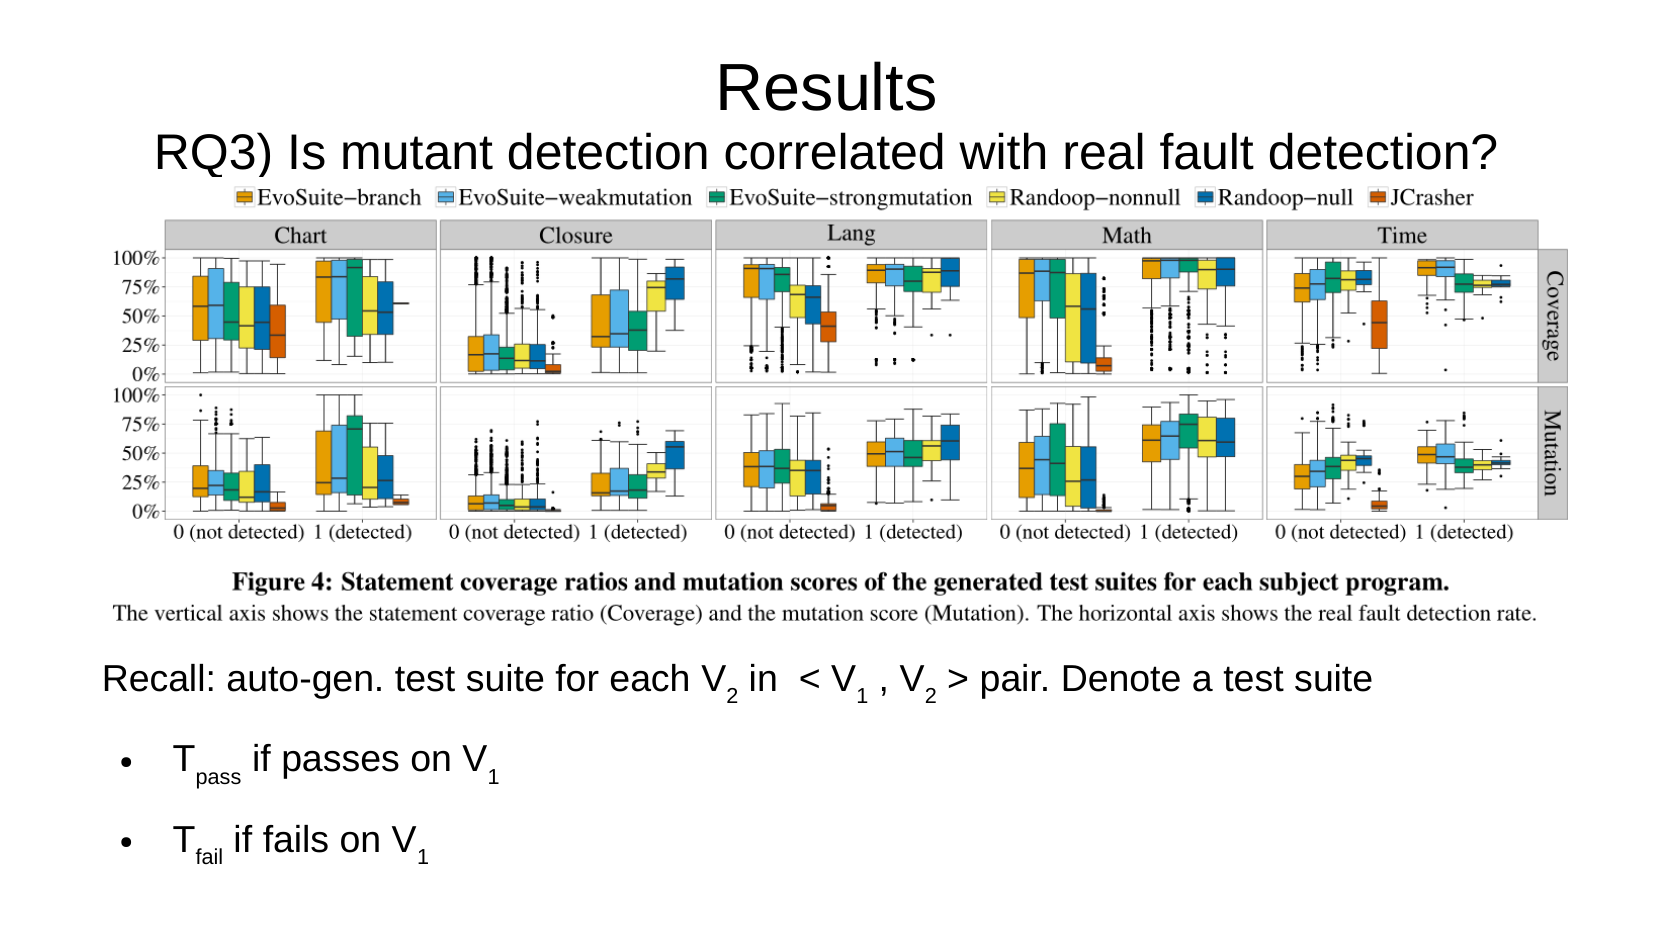

# Results RQ3) Is mutant detection correlated with real fault detection?
Recall: auto-gen. test suite for each V2 in < V1 , V2 > pair. Denote a test suite
Tpass if passes on V1
Tfail if fails on V1